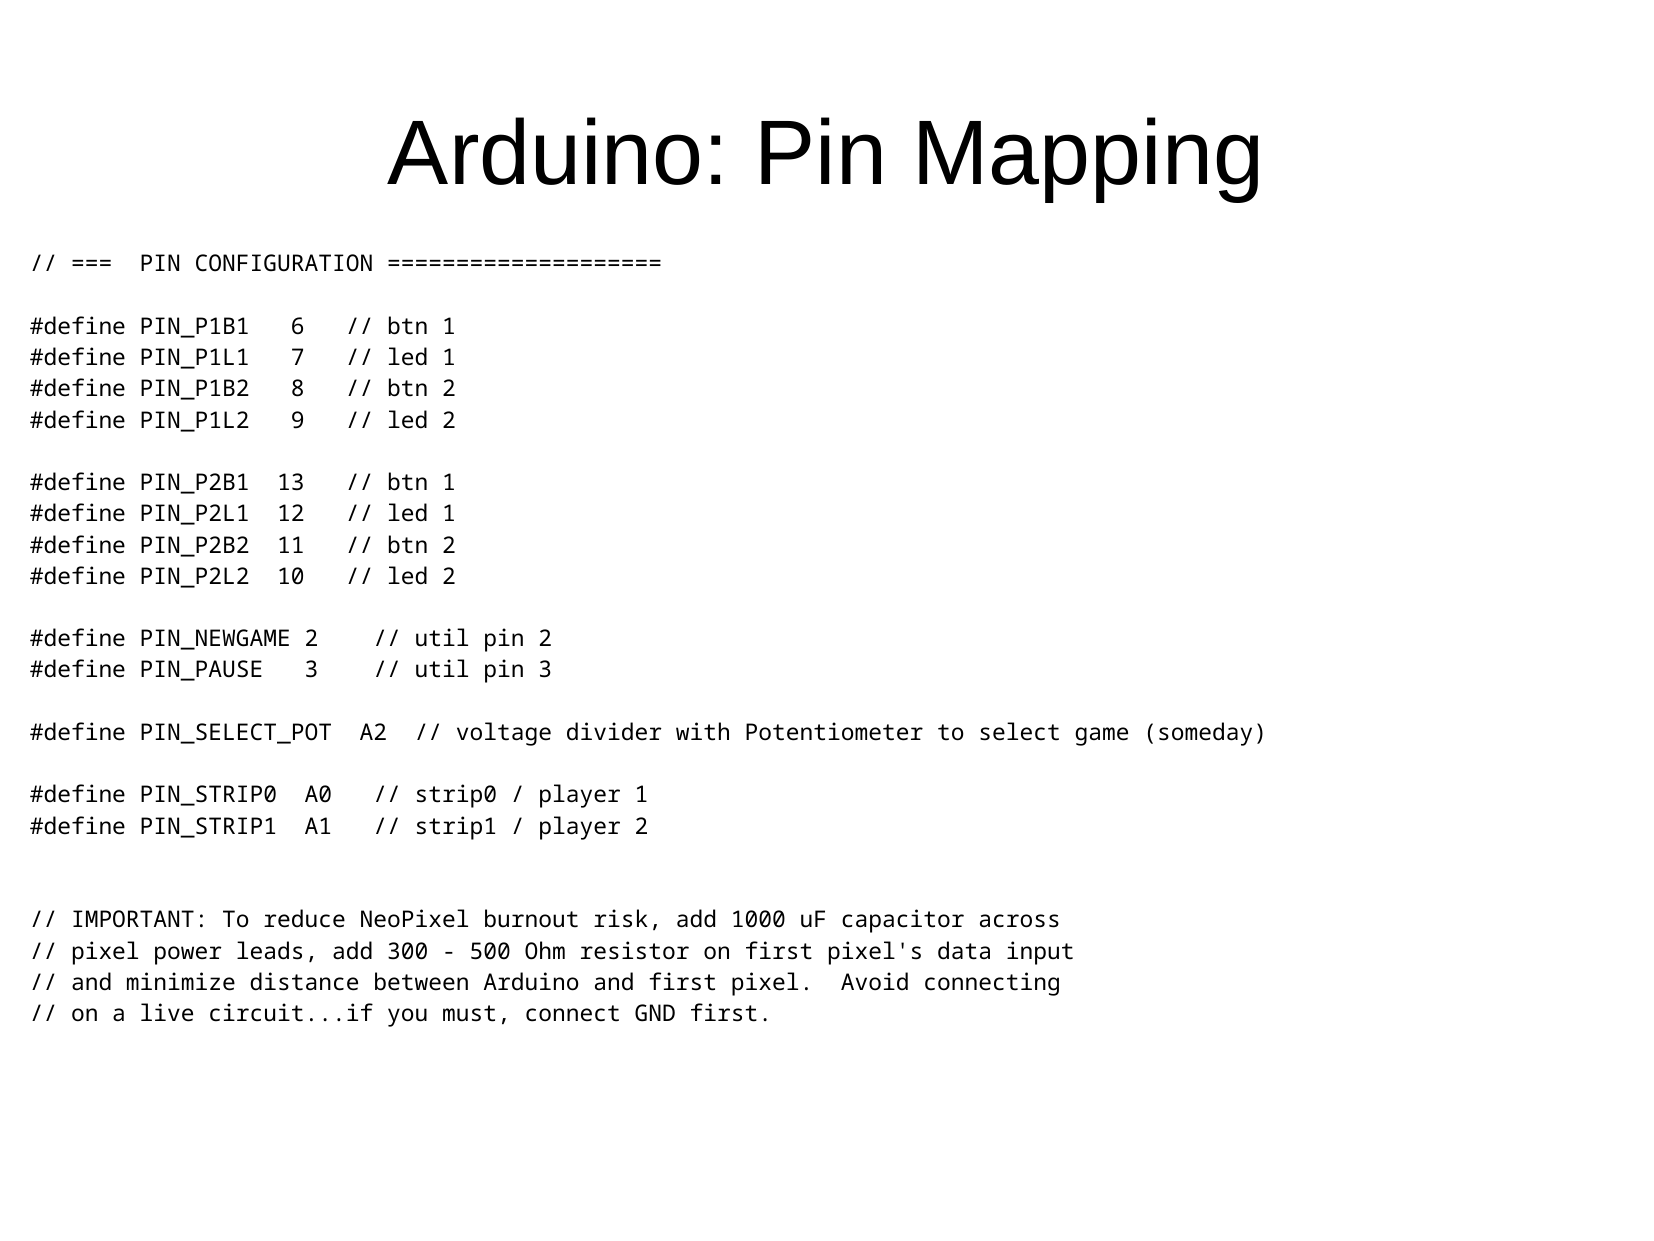

# Arduino: Pin Mapping
// === PIN CONFIGURATION ====================
#define PIN_P1B1 6 // btn 1
#define PIN_P1L1 7 // led 1
#define PIN_P1B2 8 // btn 2
#define PIN_P1L2 9 // led 2
#define PIN_P2B1 13 // btn 1
#define PIN_P2L1 12 // led 1
#define PIN_P2B2 11 // btn 2
#define PIN_P2L2 10 // led 2
#define PIN_NEWGAME 2 // util pin 2
#define PIN_PAUSE 3 // util pin 3
#define PIN_SELECT_POT A2 // voltage divider with Potentiometer to select game (someday)
#define PIN_STRIP0 A0 // strip0 / player 1
#define PIN_STRIP1 A1 // strip1 / player 2
// IMPORTANT: To reduce NeoPixel burnout risk, add 1000 uF capacitor across
// pixel power leads, add 300 - 500 Ohm resistor on first pixel's data input
// and minimize distance between Arduino and first pixel. Avoid connecting
// on a live circuit...if you must, connect GND first.